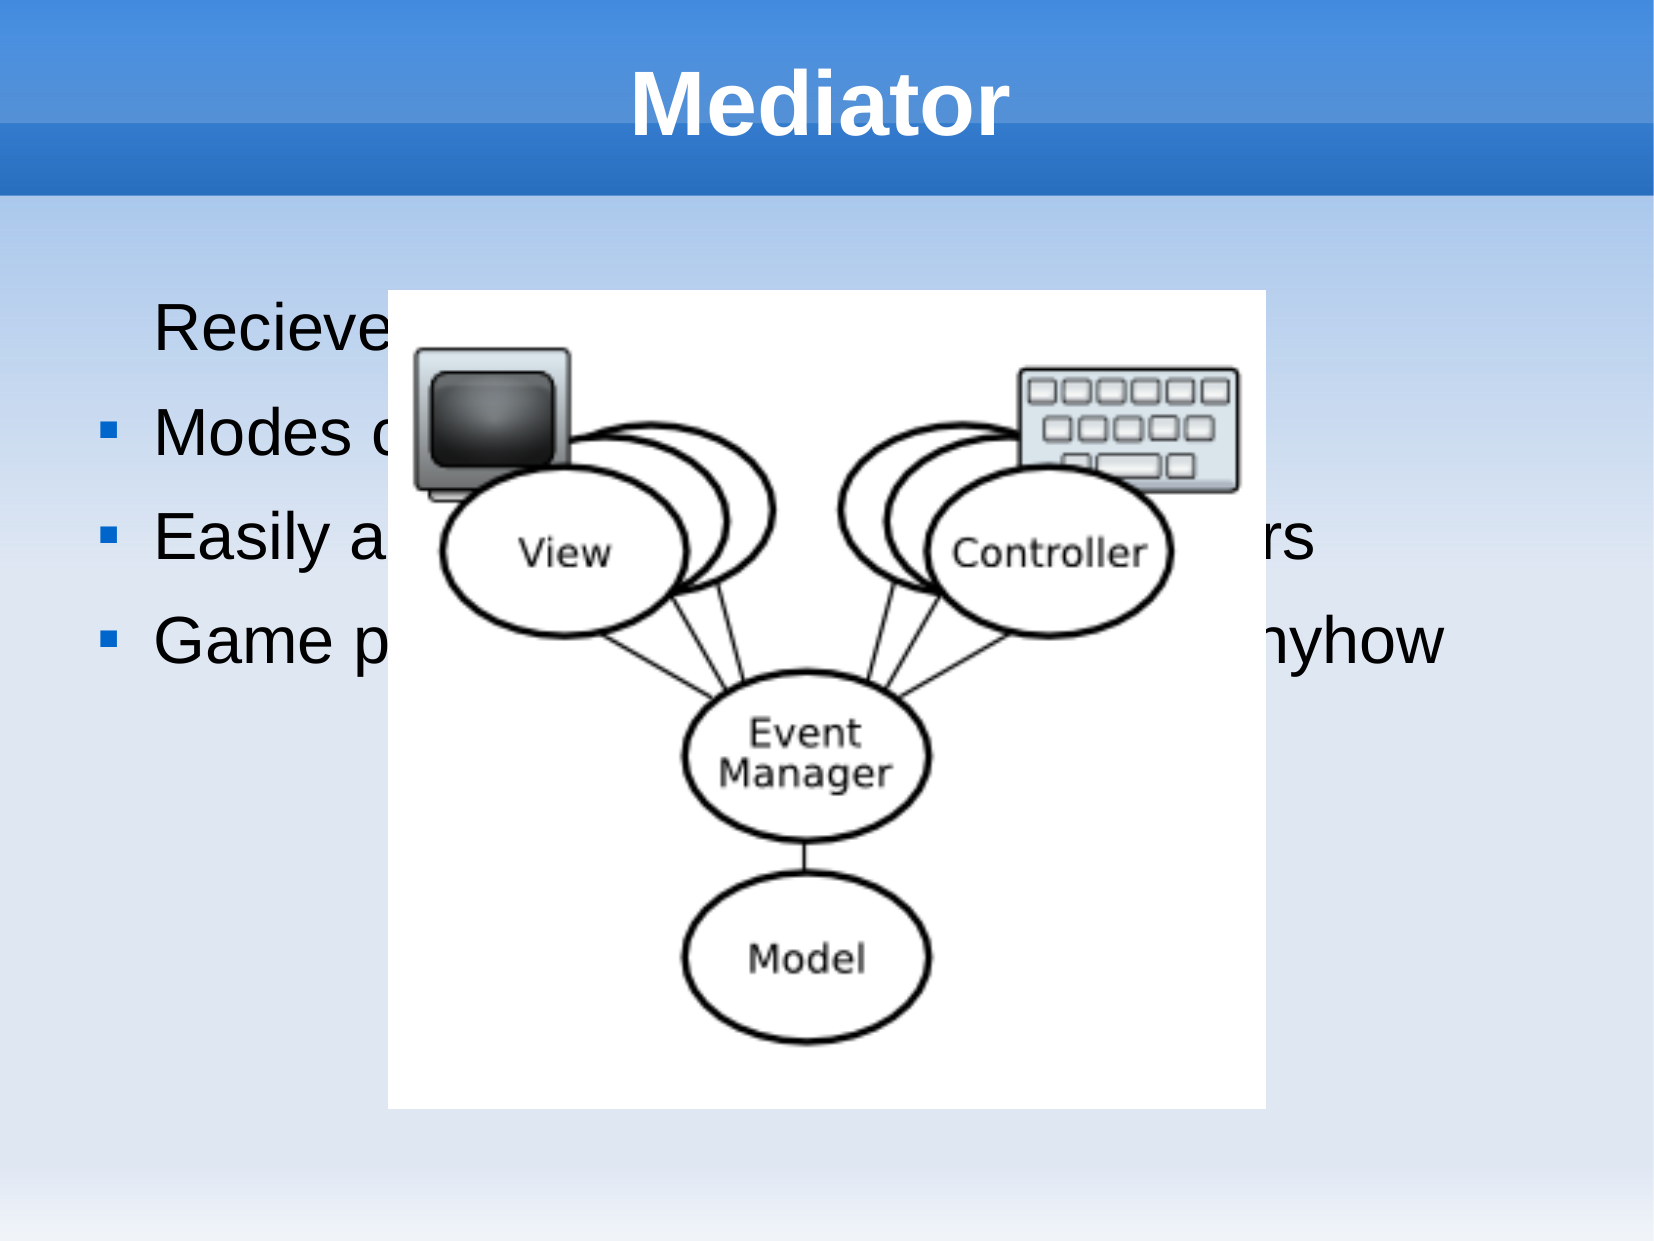

# Mediator
Recieve, prioritize, dispatch events
Modes change (pause, menu)
Easily add/remove Views or Controllers
Game programming is event-based anyhow